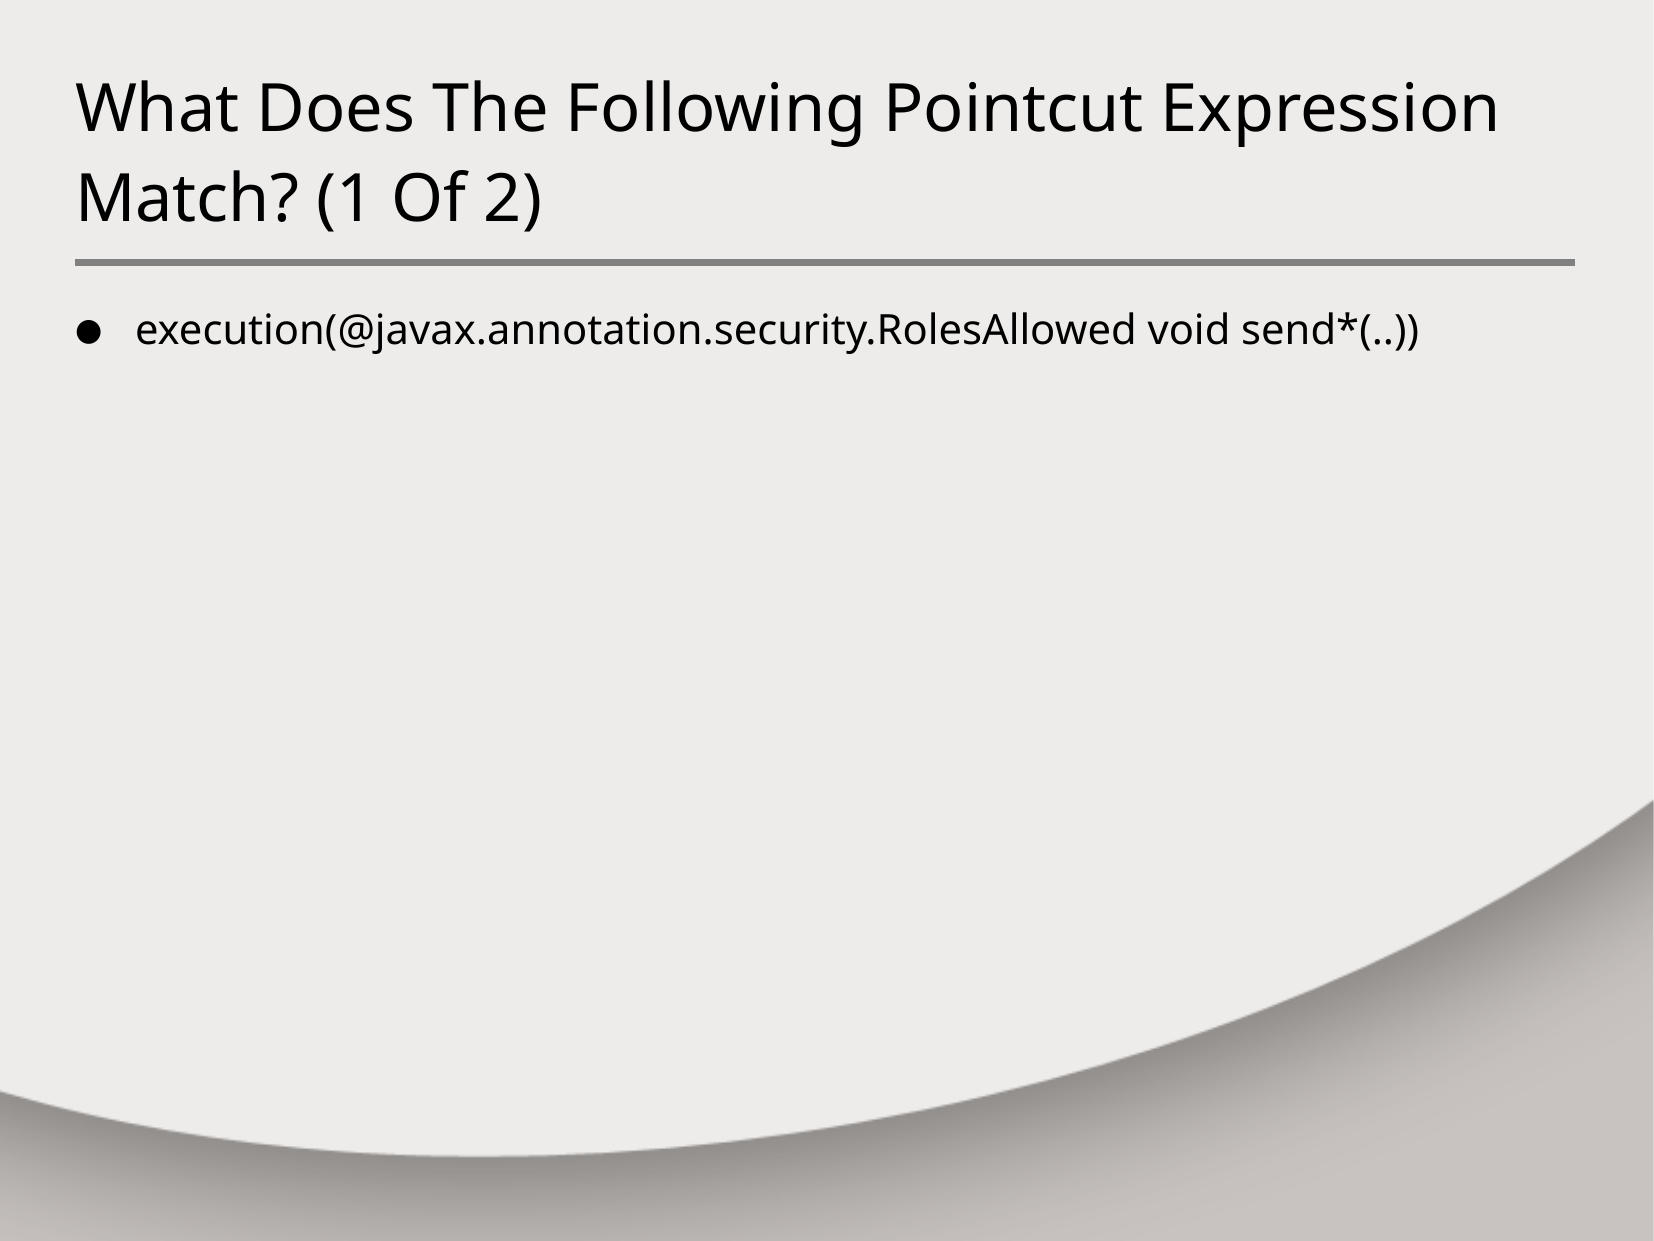

# What Does The Following Pointcut Expression Match? (1 Of 2)
execution(@javax.annotation.security.RolesAllowed void send*(..))